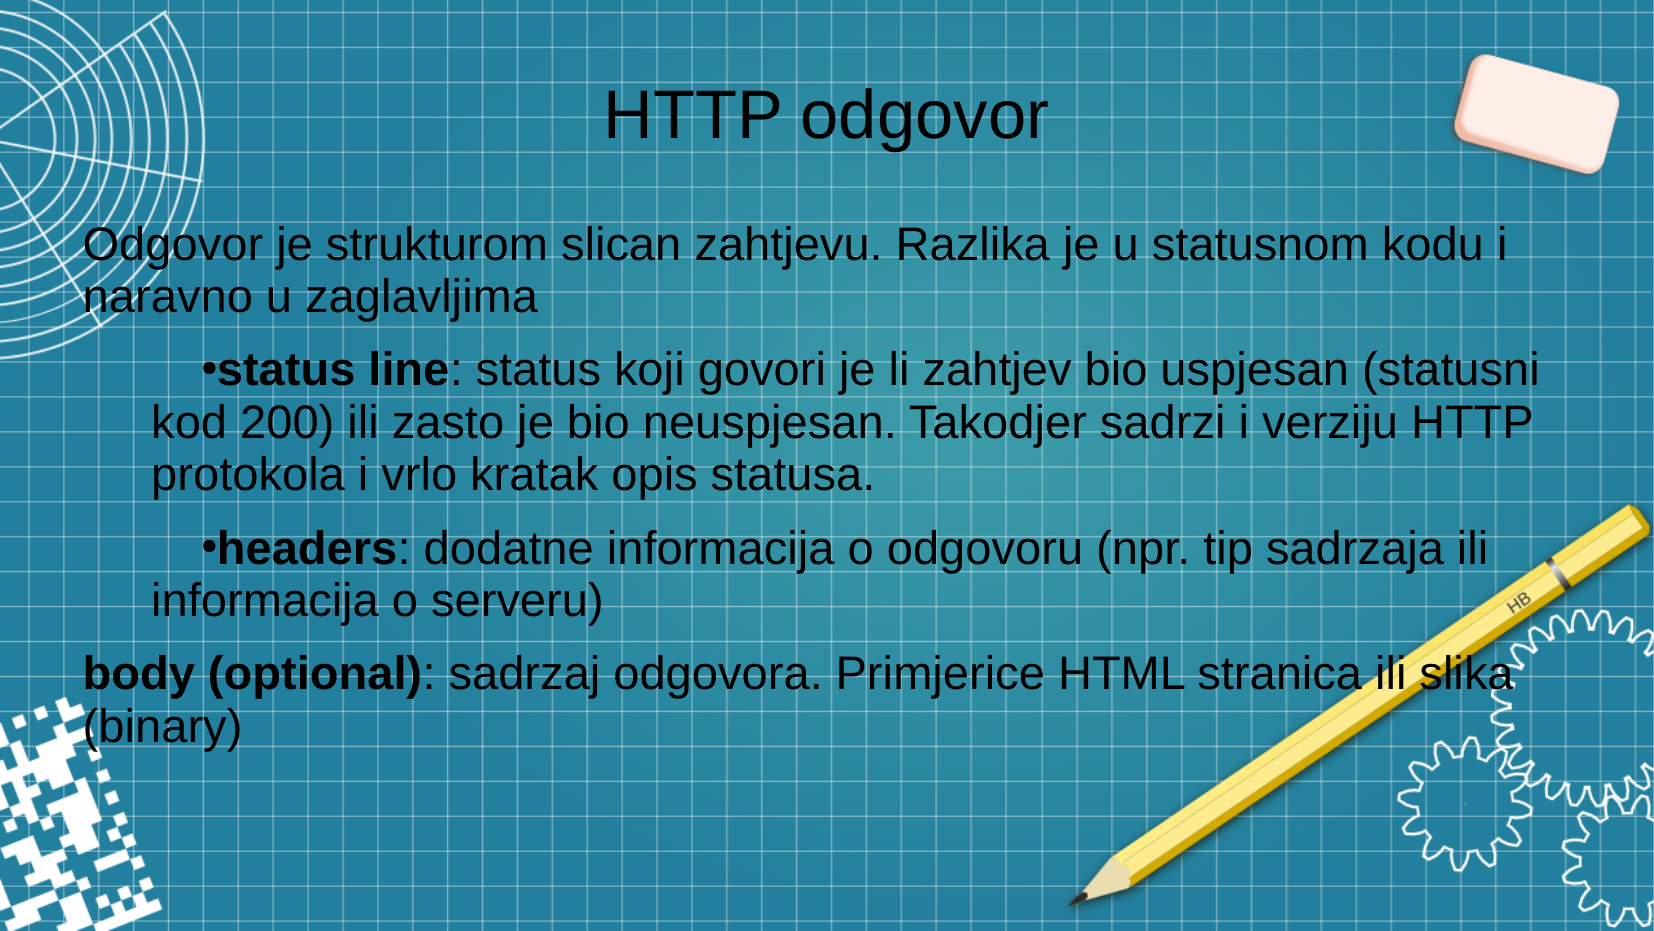

# HTTP odgovor
Odgovor je strukturom slican zahtjevu. Razlika je u statusnom kodu i naravno u zaglavljima
status line: status koji govori je li zahtjev bio uspjesan (statusni kod 200) ili zasto je bio neuspjesan. Takodjer sadrzi i verziju HTTP protokola i vrlo kratak opis statusa.
headers: dodatne informacija o odgovoru (npr. tip sadrzaja ili informacija o serveru)
body (optional): sadrzaj odgovora. Primjerice HTML stranica ili slika (binary)